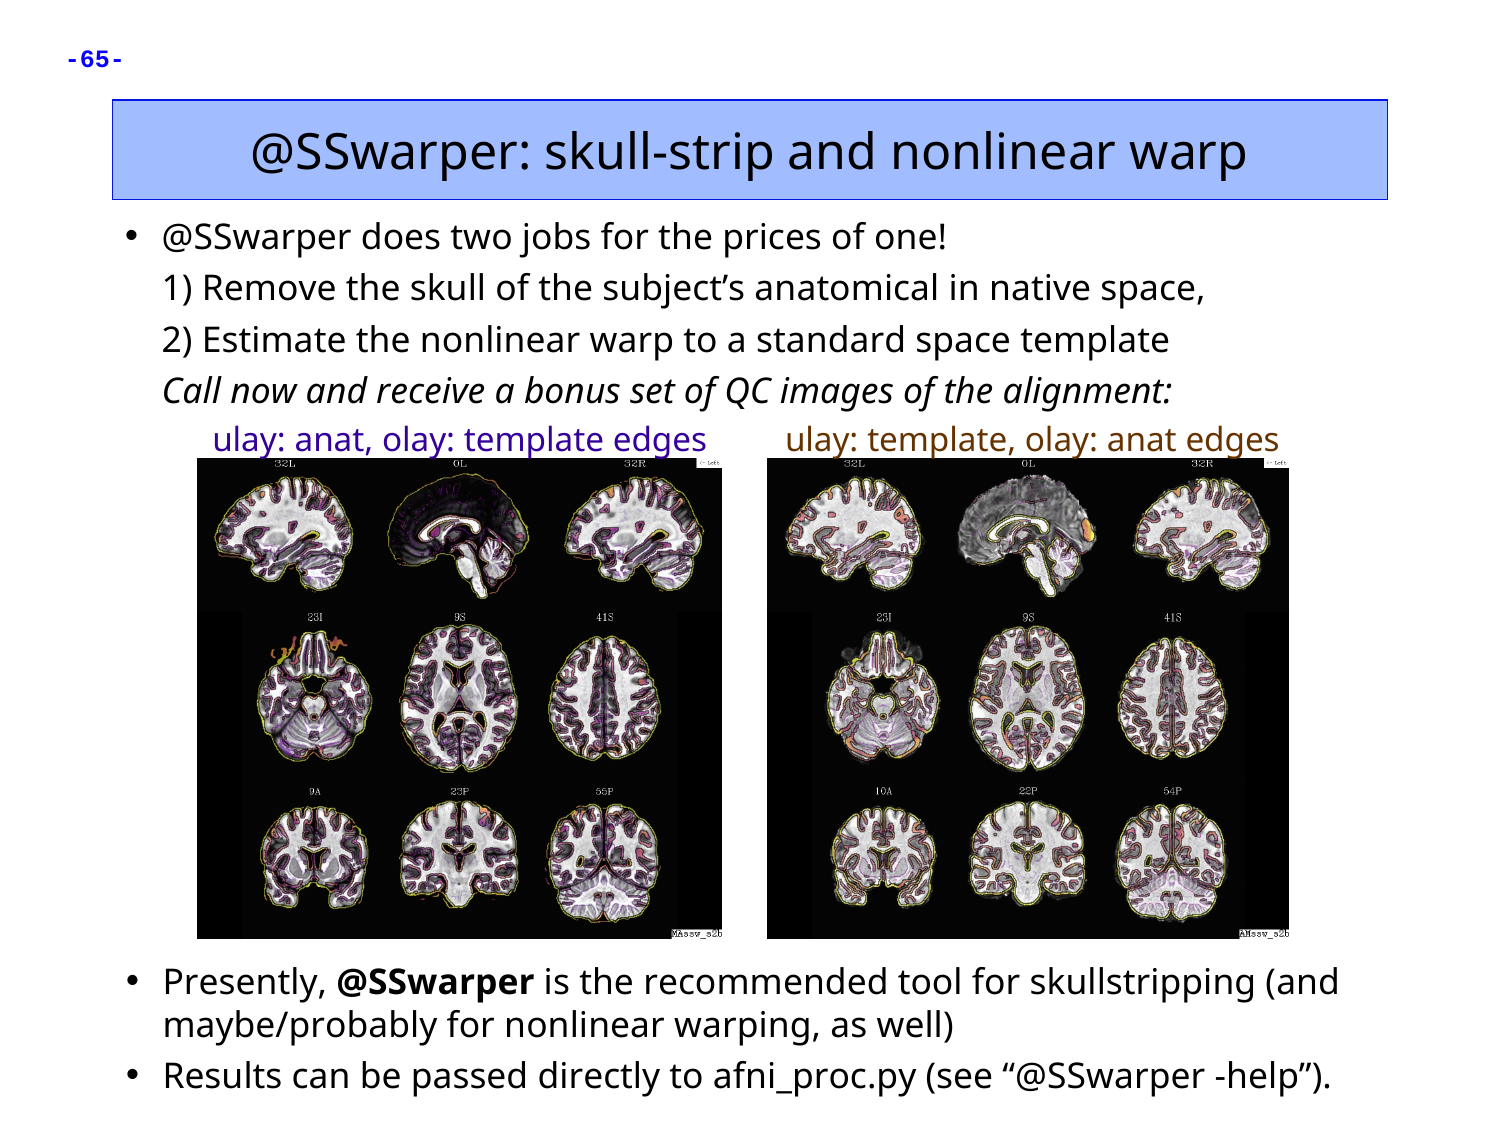

@SSwarper: skull-strip and nonlinear warp
@SSwarper does two jobs for the prices of one!
1) Remove the skull of the subject’s anatomical in native space,
2) Estimate the nonlinear warp to a standard space template
Call now and receive a bonus set of QC images of the alignment:
ulay: anat, olay: template edges
ulay: template, olay: anat edges
Presently, @SSwarper is the recommended tool for skullstripping (and maybe/probably for nonlinear warping, as well)
Results can be passed directly to afni_proc.py (see “@SSwarper -help”).